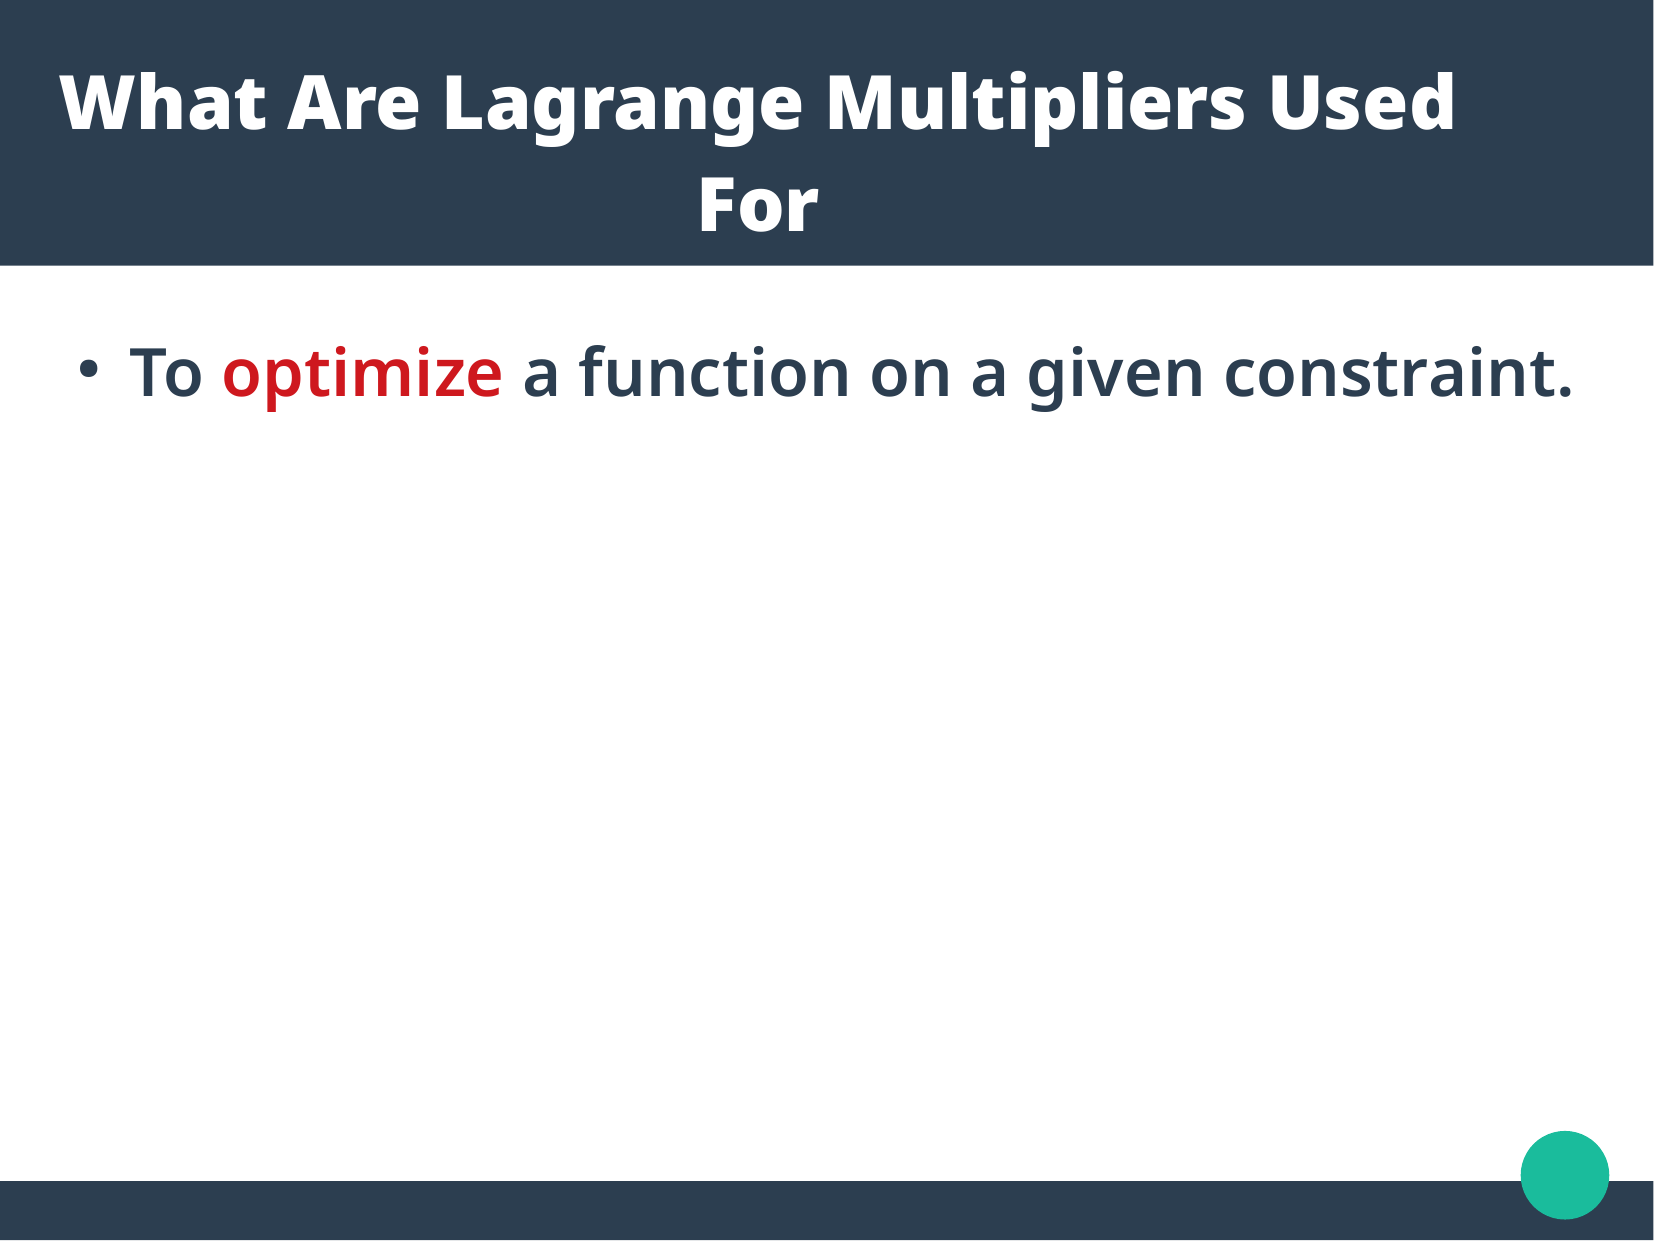

# What Are Lagrange Multipliers Used For
To optimize a function on a given constraint.